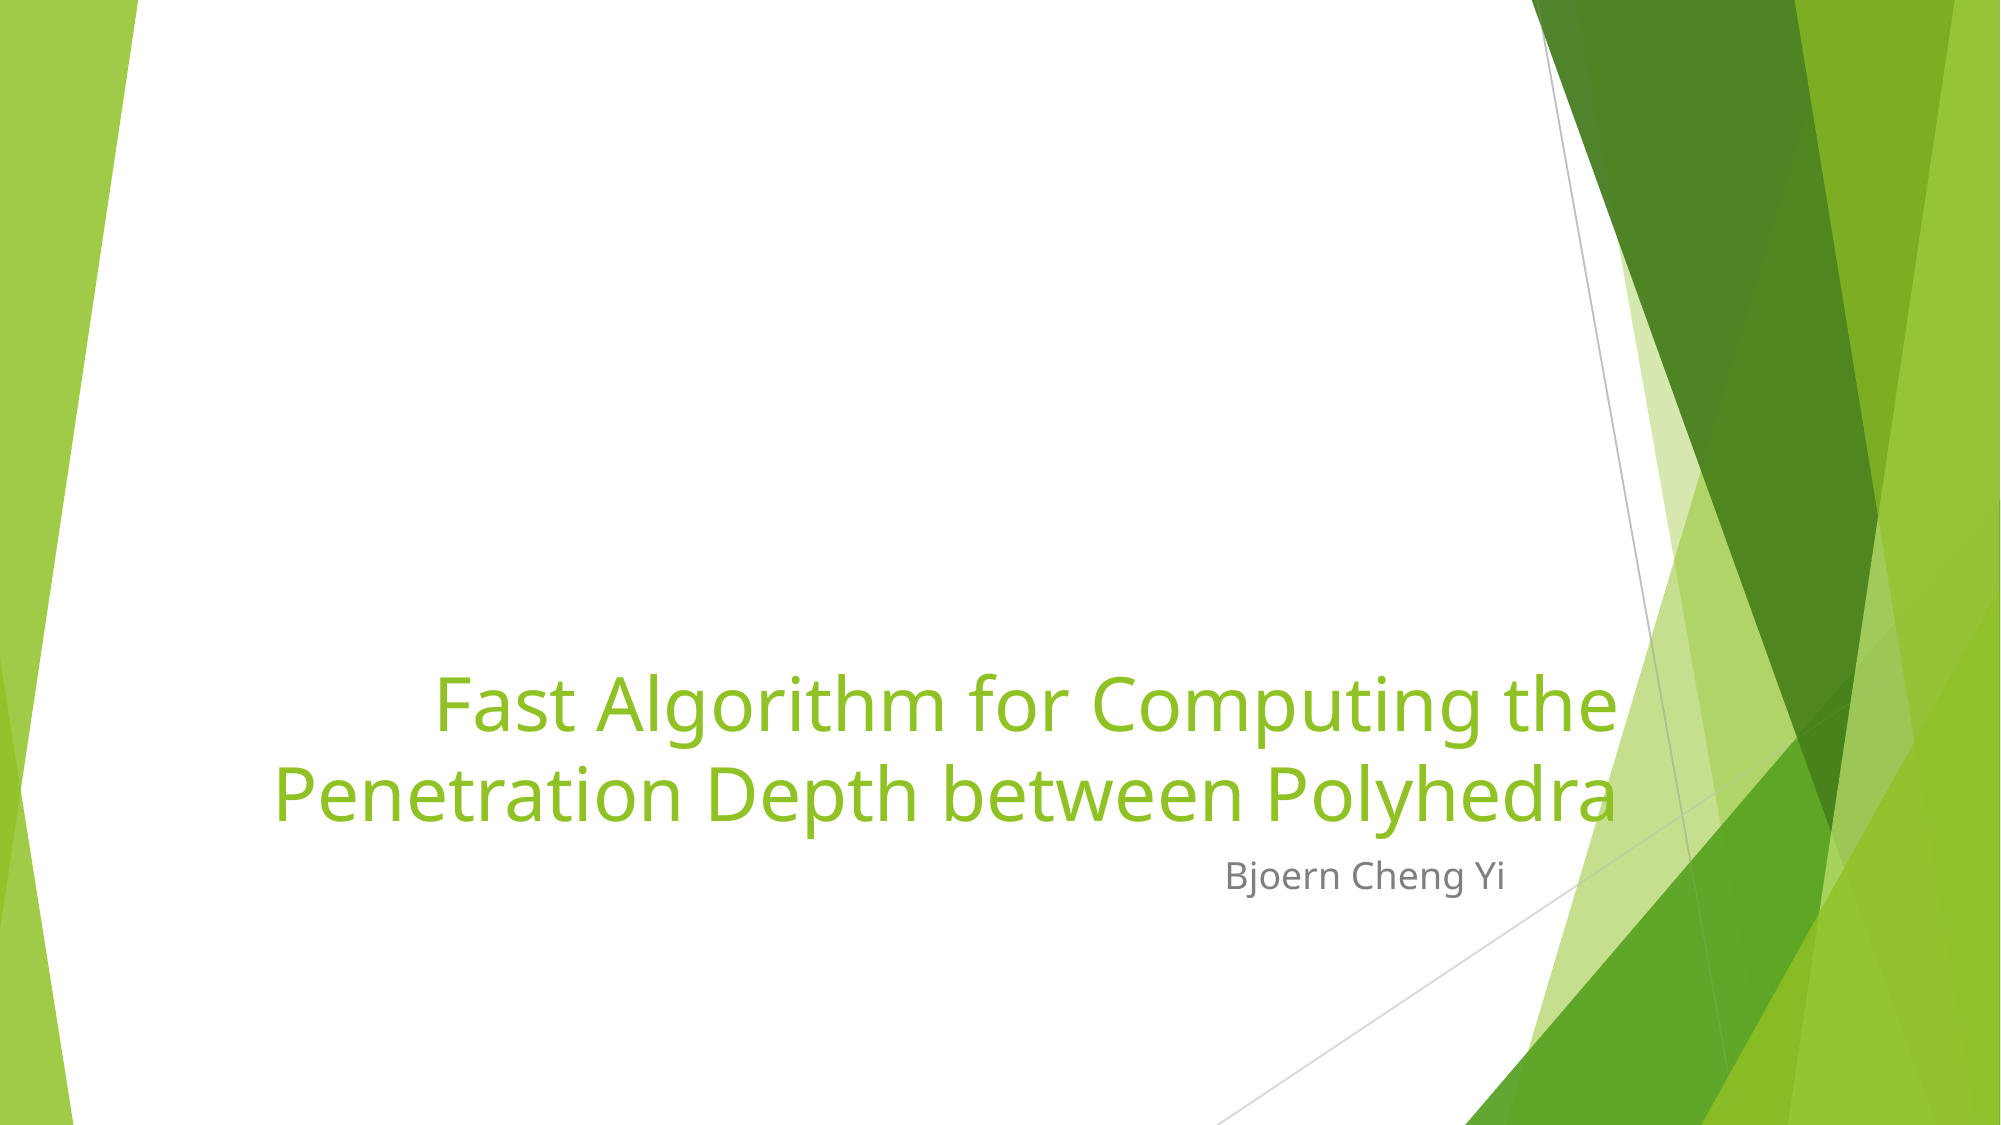

# Fast Algorithm for Computing the Penetration Depth between Polyhedra
Bjoern Cheng Yi